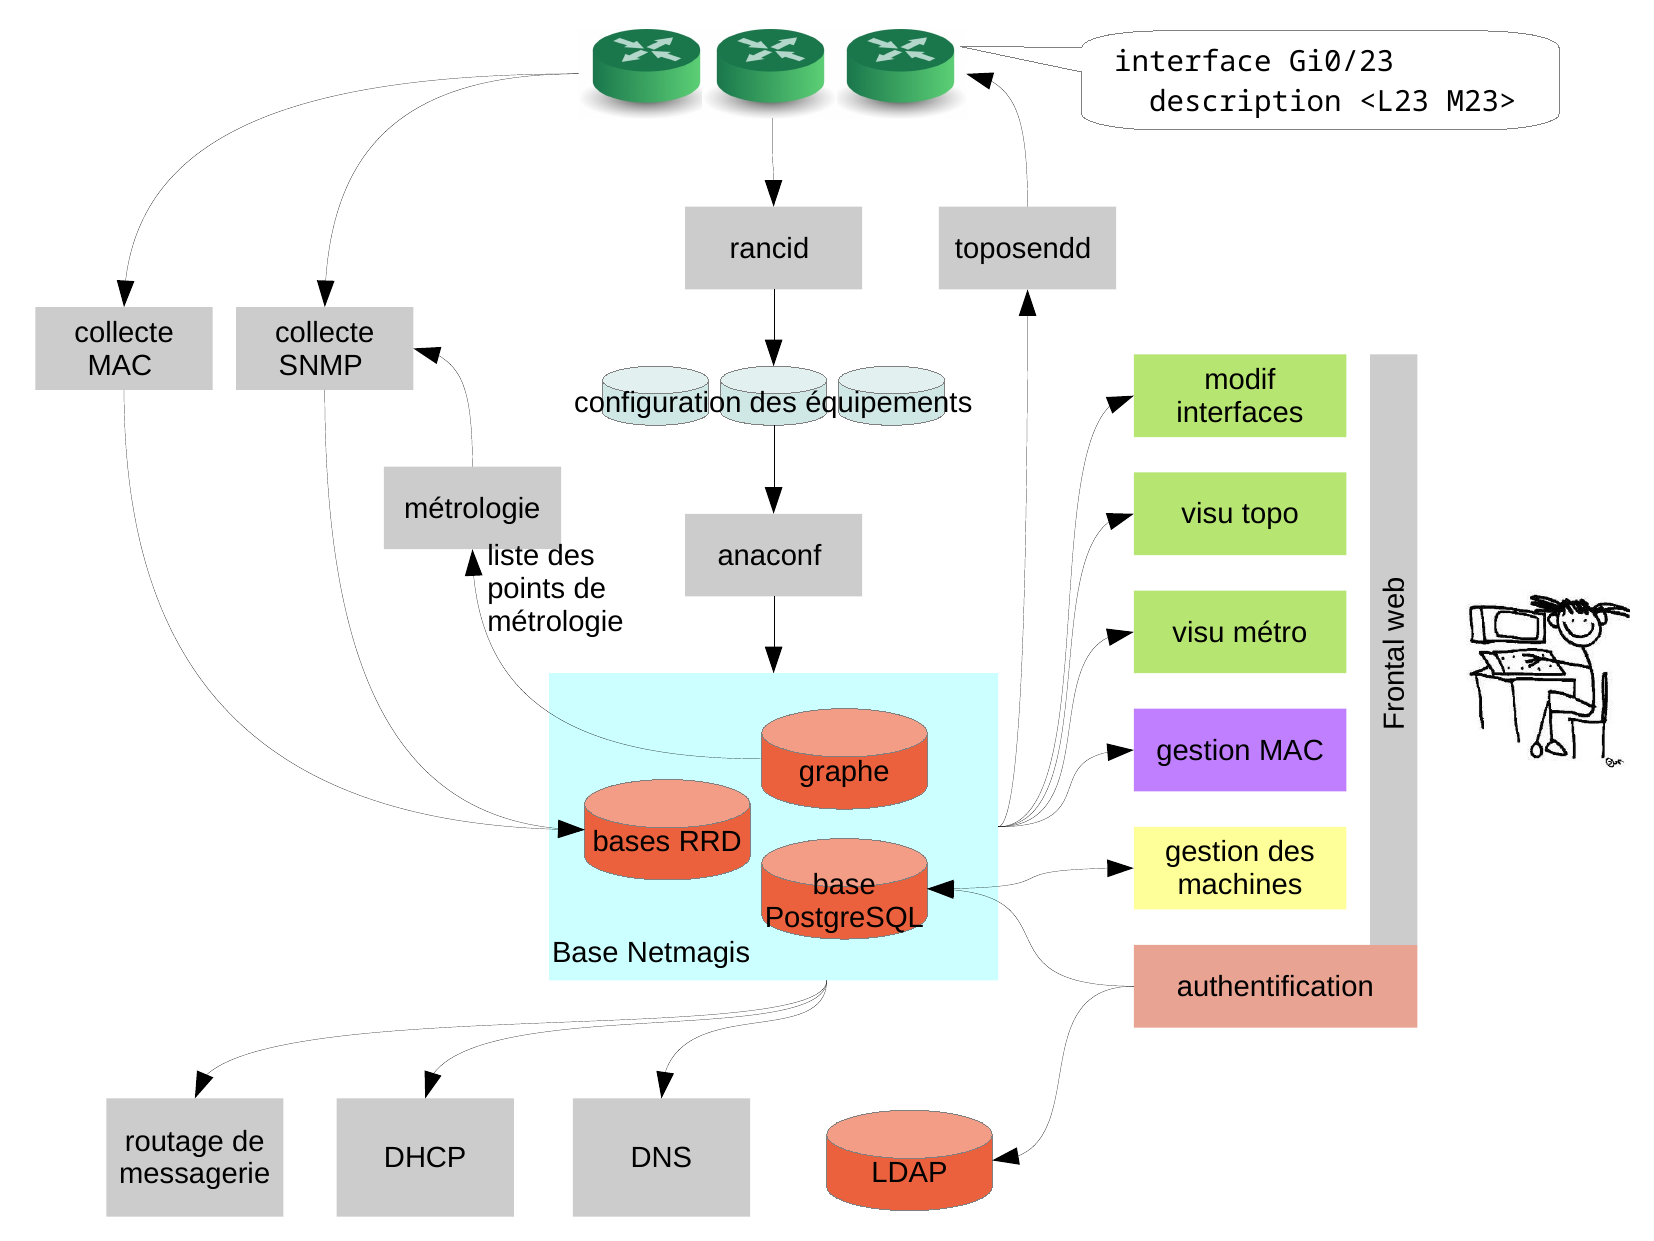

interface Gi0/23
  description <L23 M23>
rancid
toposendd
collecte
MAC
collecte
SNMP
modif
interfaces
configuration des équipements
métrologie
visu topo
anaconf
visu métro
Frontal web
Base Netmagis
graphe
gestion MAC
bases RRD
gestion des
machines
base
PostgreSQL
authentification
routage de
messagerie
DHCP
DNS
LDAP